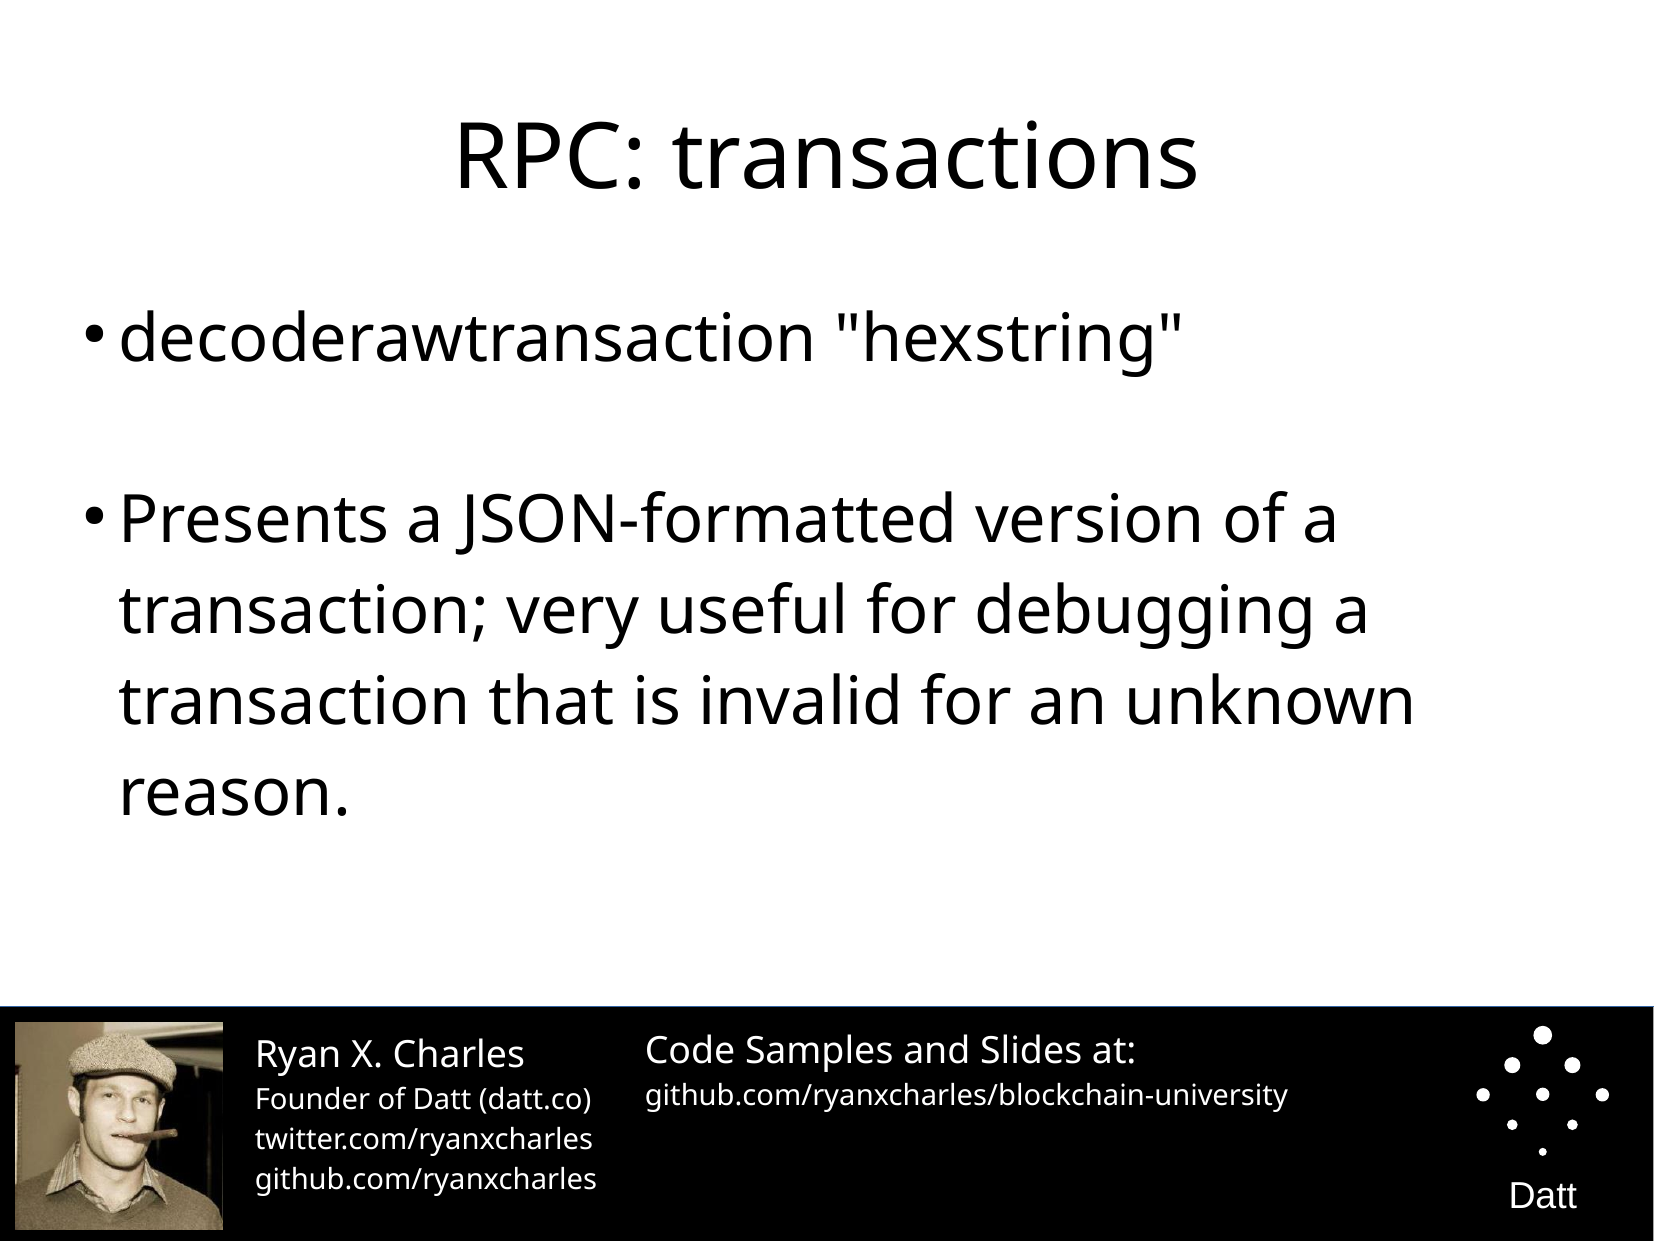

# RPC: transactions
decoderawtransaction "hexstring"
Presents a JSON-formatted version of a transaction; very useful for debugging a transaction that is invalid for an unknown reason.
Code Samples and Slides at:
github.com/ryanxcharles/blockchain-university
Ryan X. Charles
Founder of Datt (datt.co)
twitter.com/ryanxcharles
github.com/ryanxcharles
Datt